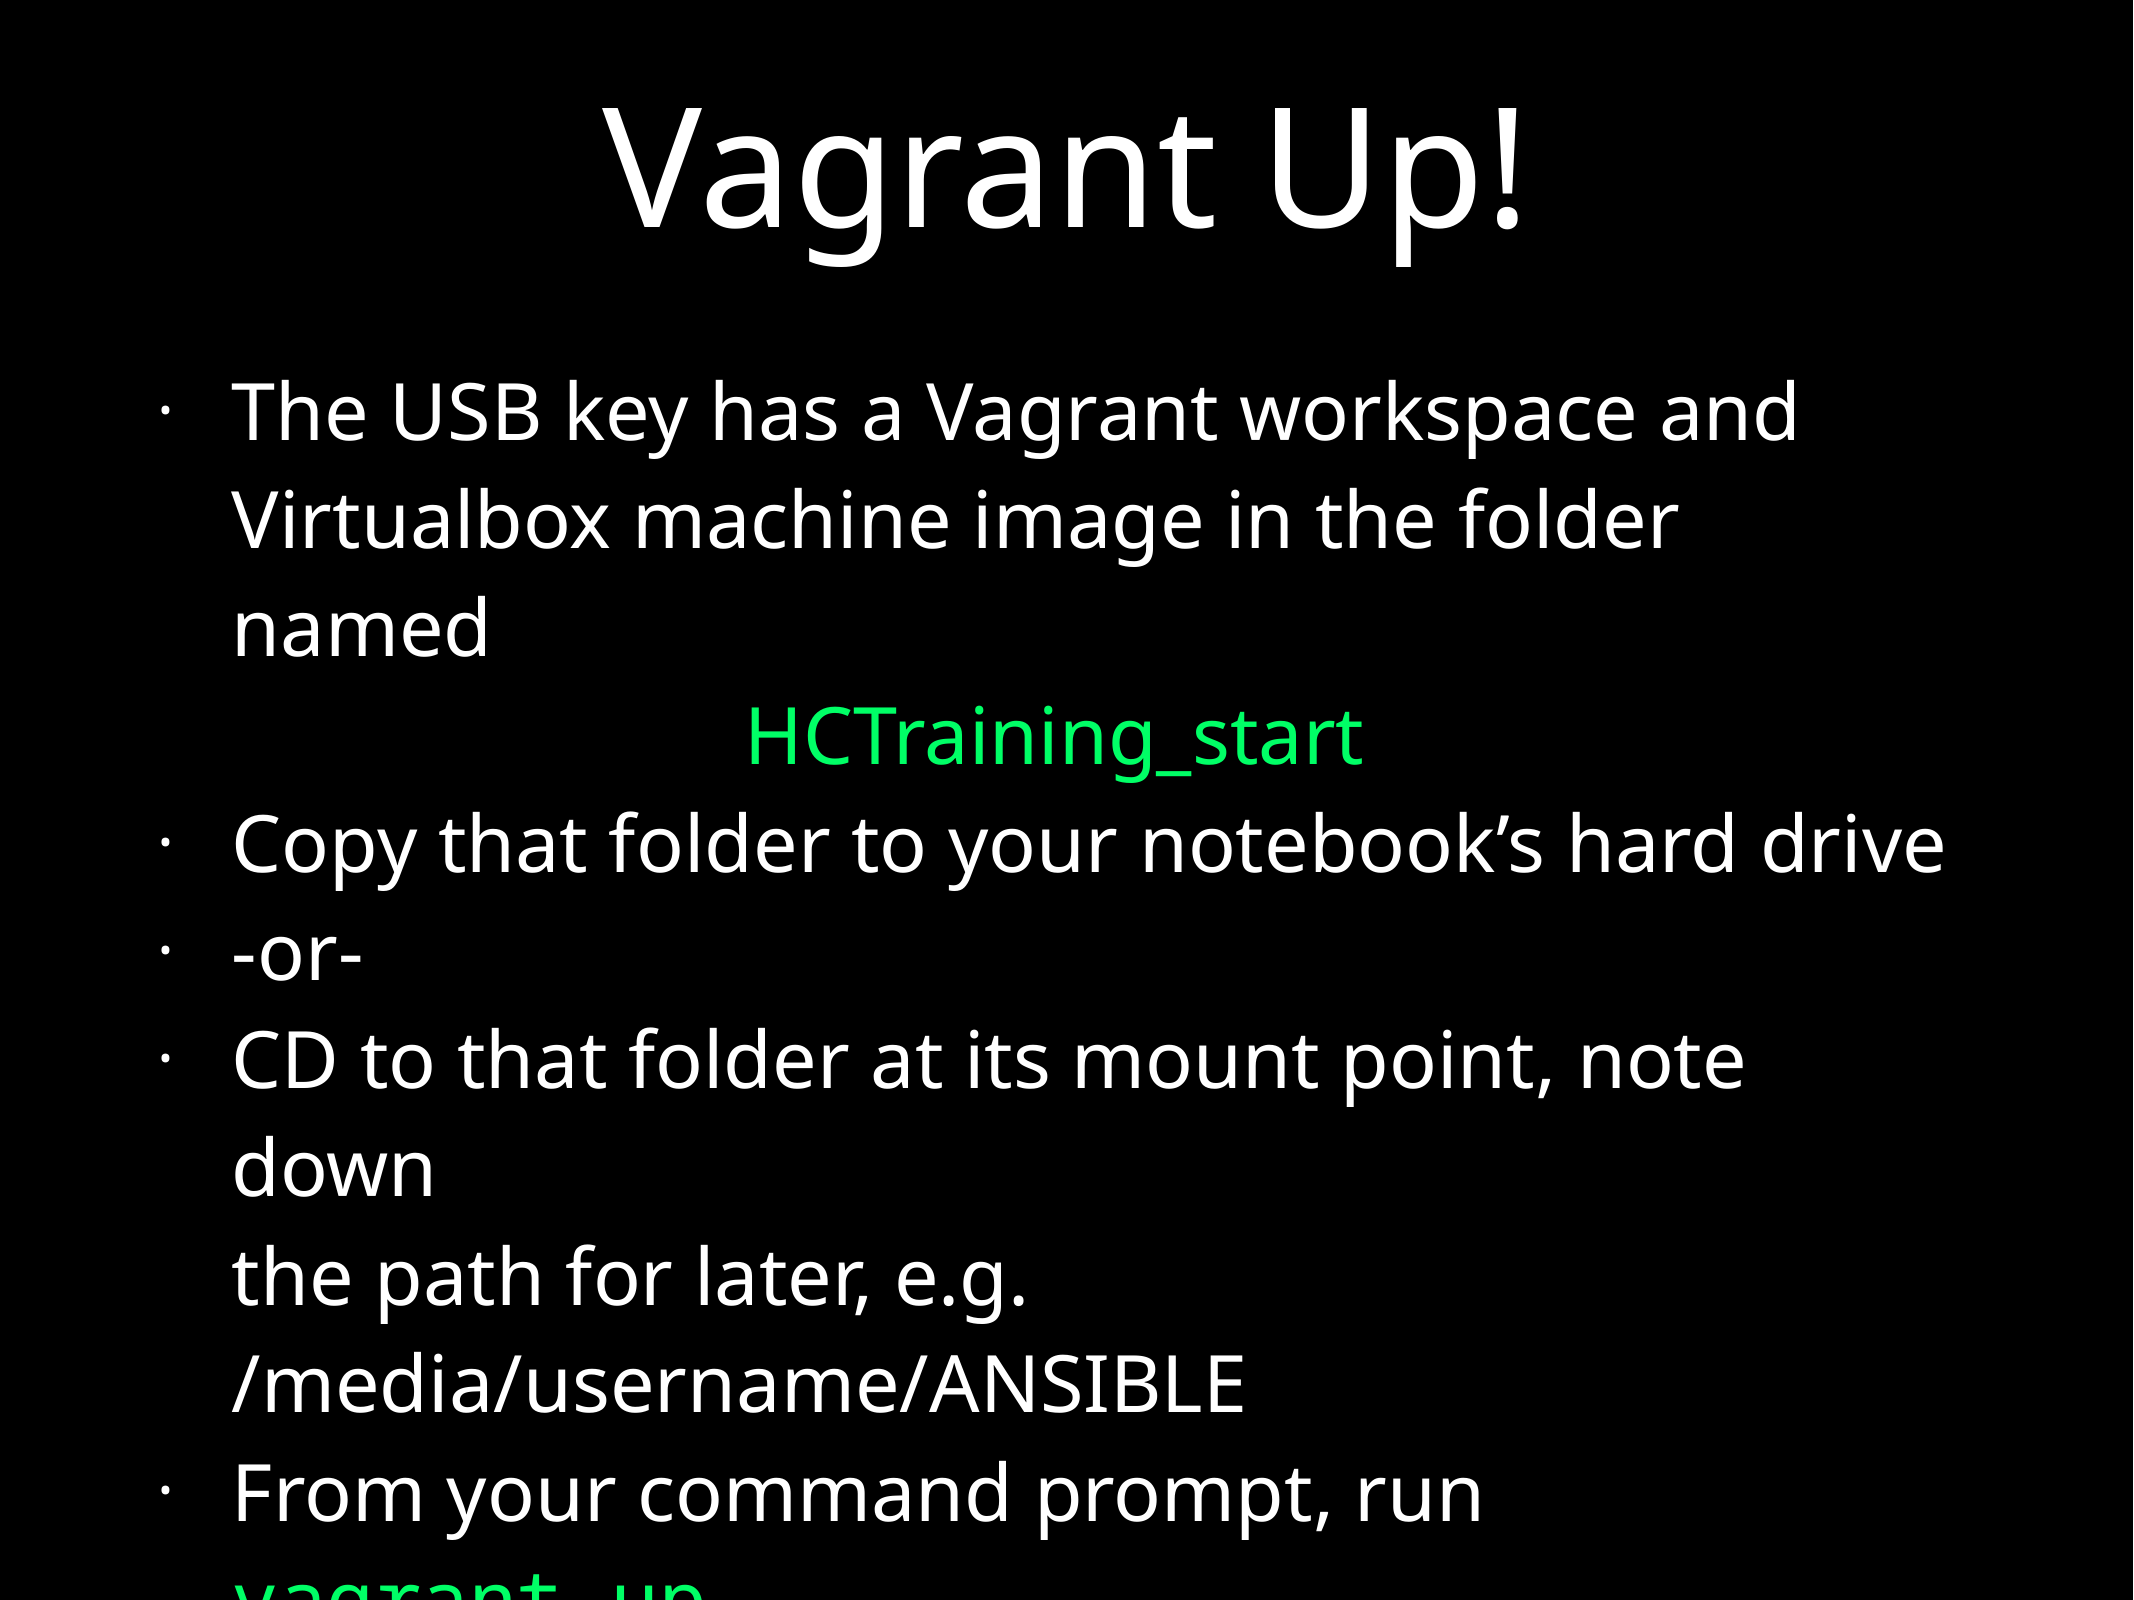

Vagrant Up!
The USB key has a Vagrant workspace and Virtualbox machine image in the folder named
HCTraining_start
Copy that folder to your notebook’s hard drive
-or-
CD to that folder at its mount point, note down
the path for later, e.g. /media/username/ANSIBLE
From your command prompt, run
vagrant up